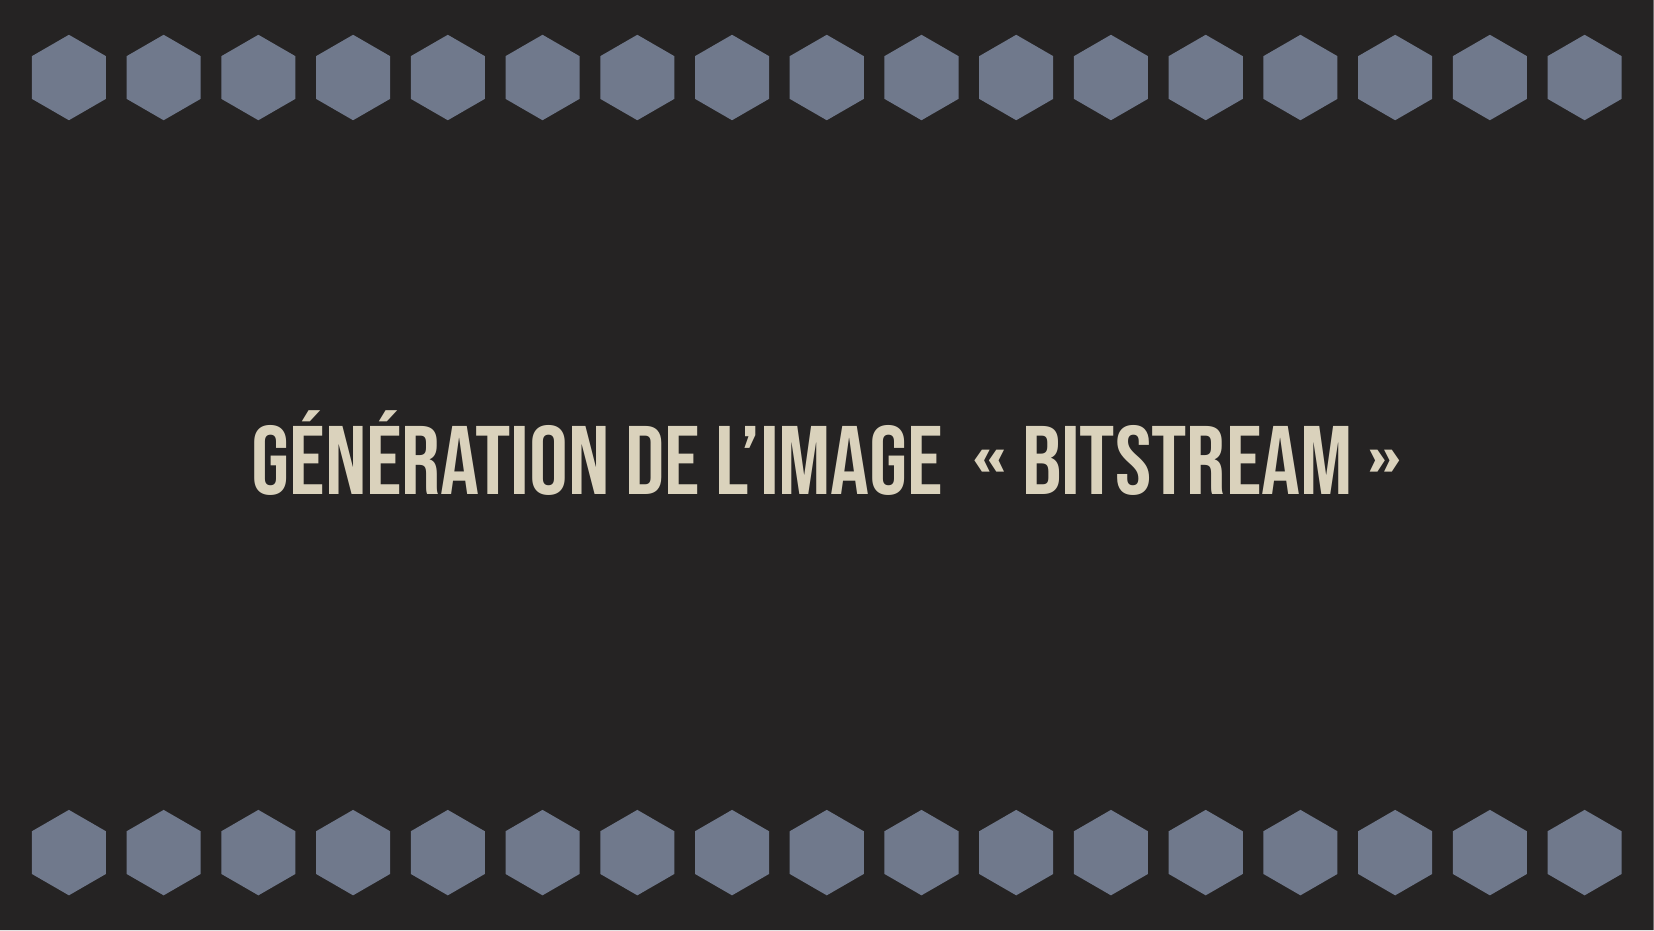

# Génération de l’image « bitstream »